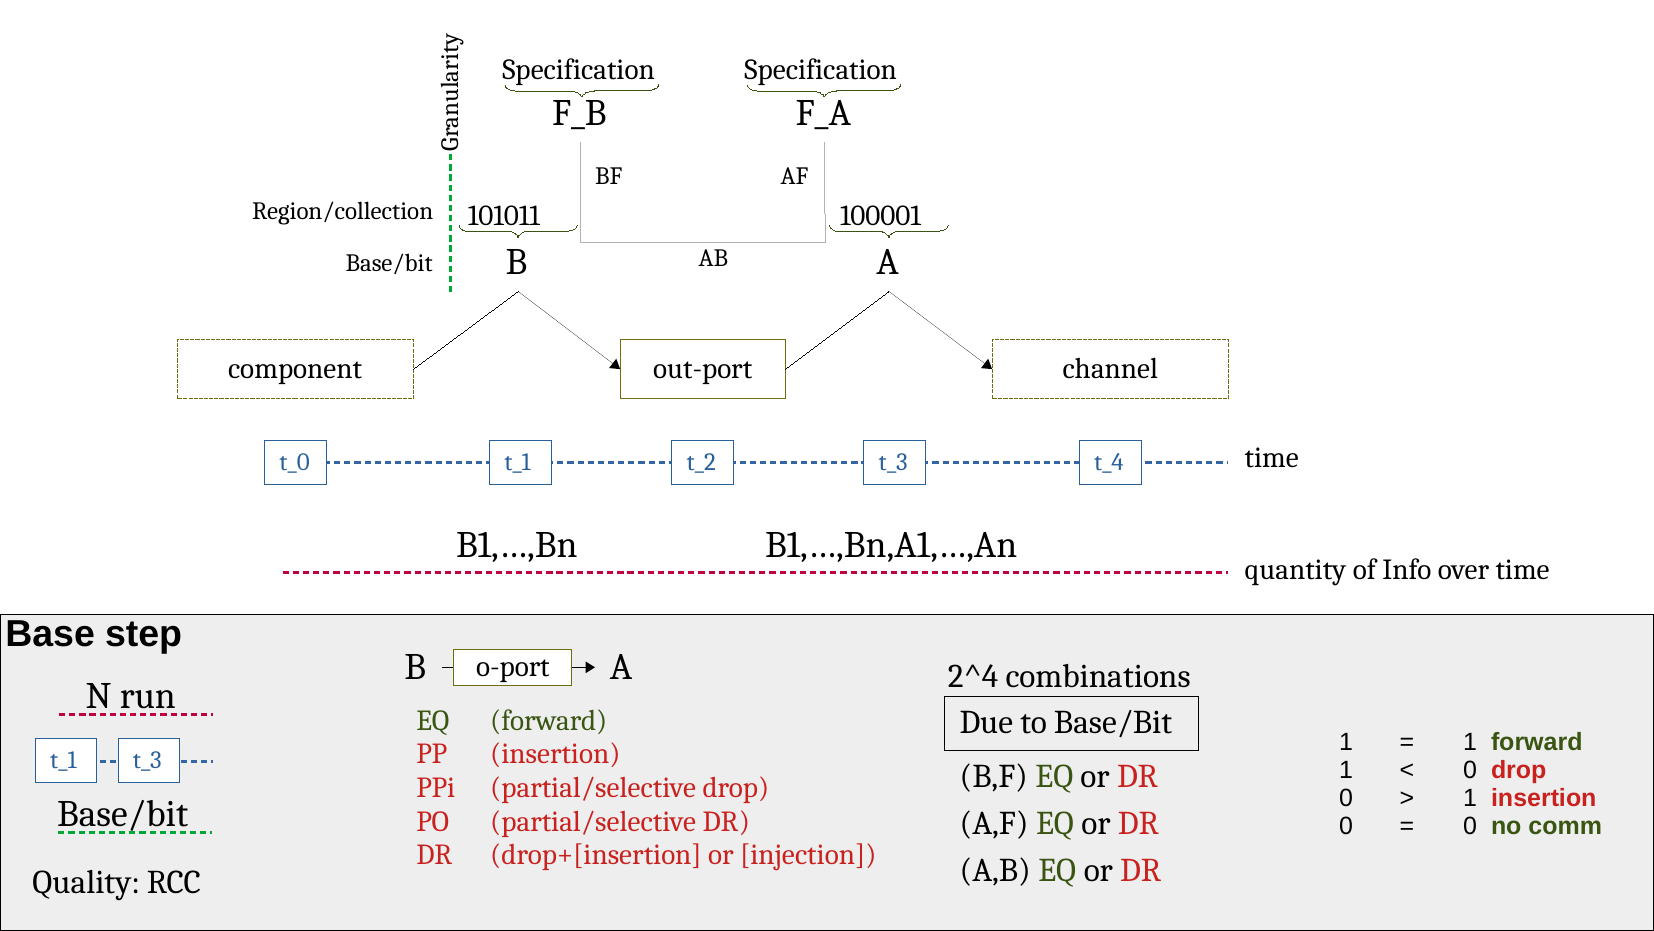

Specification
Specification
Granularity
F_B
F_A
BF
AF
Region/collection
101011
B
100001
A
AB
Base/bit
component
out-port
channel
time
t_0
t_1
t_2
t_3
t_4
B1,…,Bn
B1,…,Bn,A1,…,An
quantity of Info over time
Base step
B
A
o-port
2^4 combinations
N run
Due to Base/Bit
EQ	(forward)
PP	(insertion)
PPi	(partial/selective drop)
PO	(partial/selective DR)
DR	(drop+[insertion] or [injection])
1
1
0
0
1 forward
0 drop
1 insertion
0 no comm
=
<
>
=
t_1
t_3
(B,F) EQ or DR
Base/bit
(A,F) EQ or DR
(A,B) EQ or DR
Quality: RCC